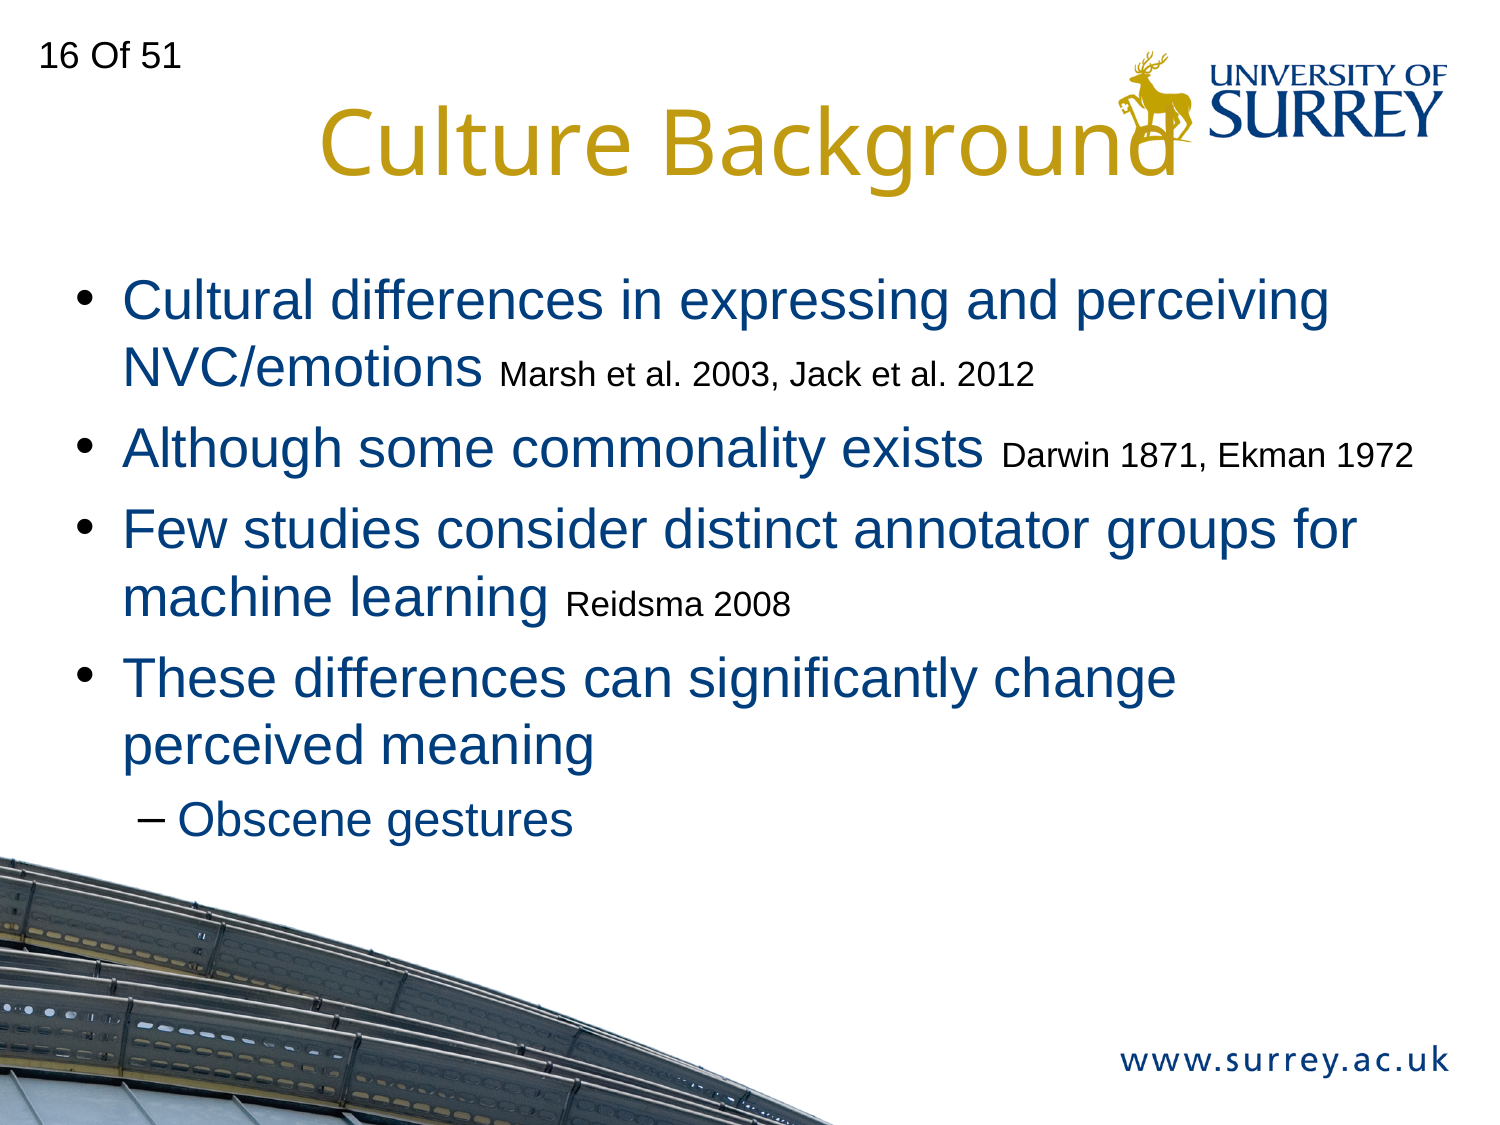

# Culture Background
Cultural differences in expressing and perceiving NVC/emotions Marsh et al. 2003, Jack et al. 2012
Although some commonality exists Darwin 1871, Ekman 1972
Few studies consider distinct annotator groups for machine learning Reidsma 2008
These differences can significantly change perceived meaning
Obscene gestures